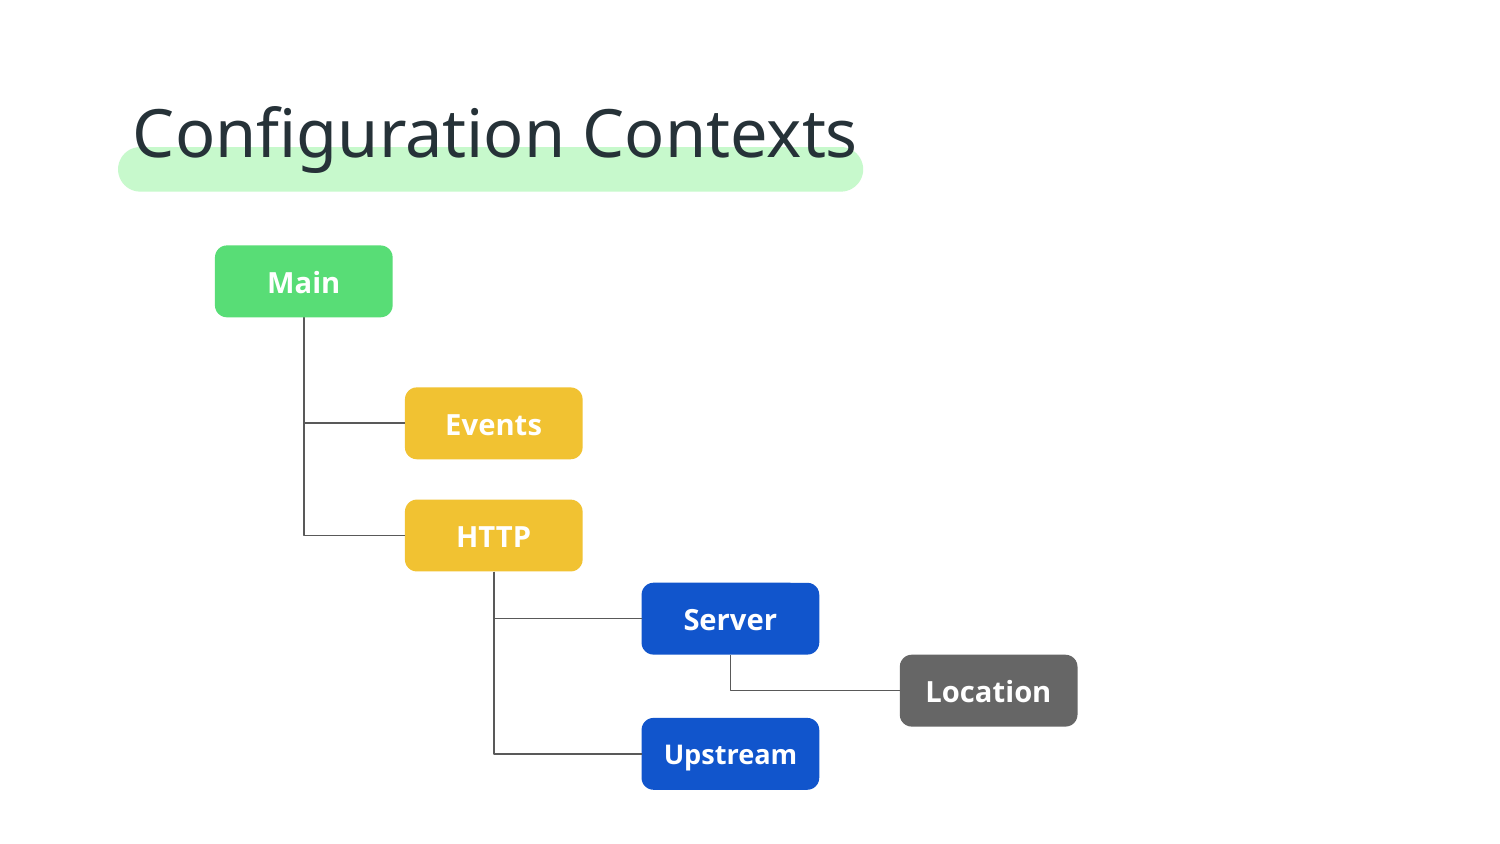

Configuration Contexts
Main
Events
HTTP
Server
Location
Upstream